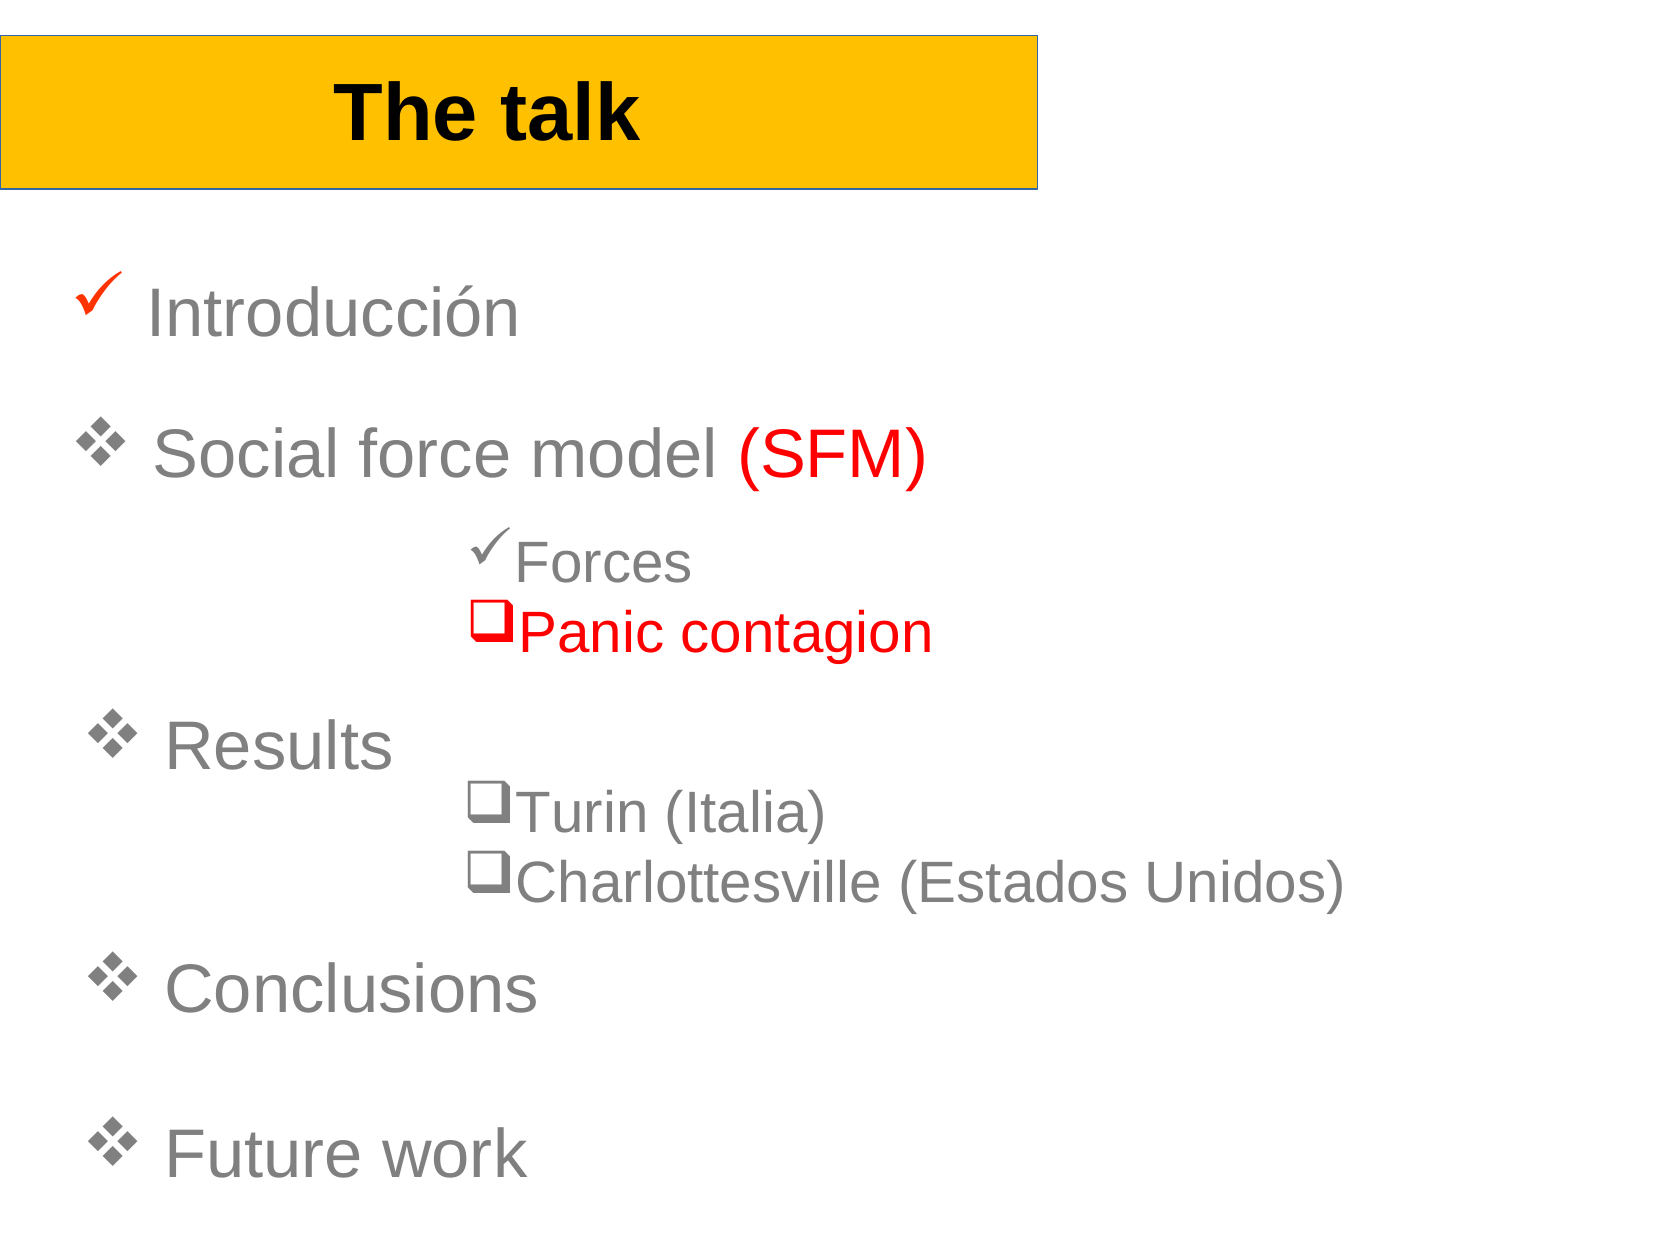

The talk
 Introducción
 Social force model (SFM)
Forces
Panic contagion
 Results
Turin (Italia)
Charlottesville (Estados Unidos)
 Conclusions
 Future work